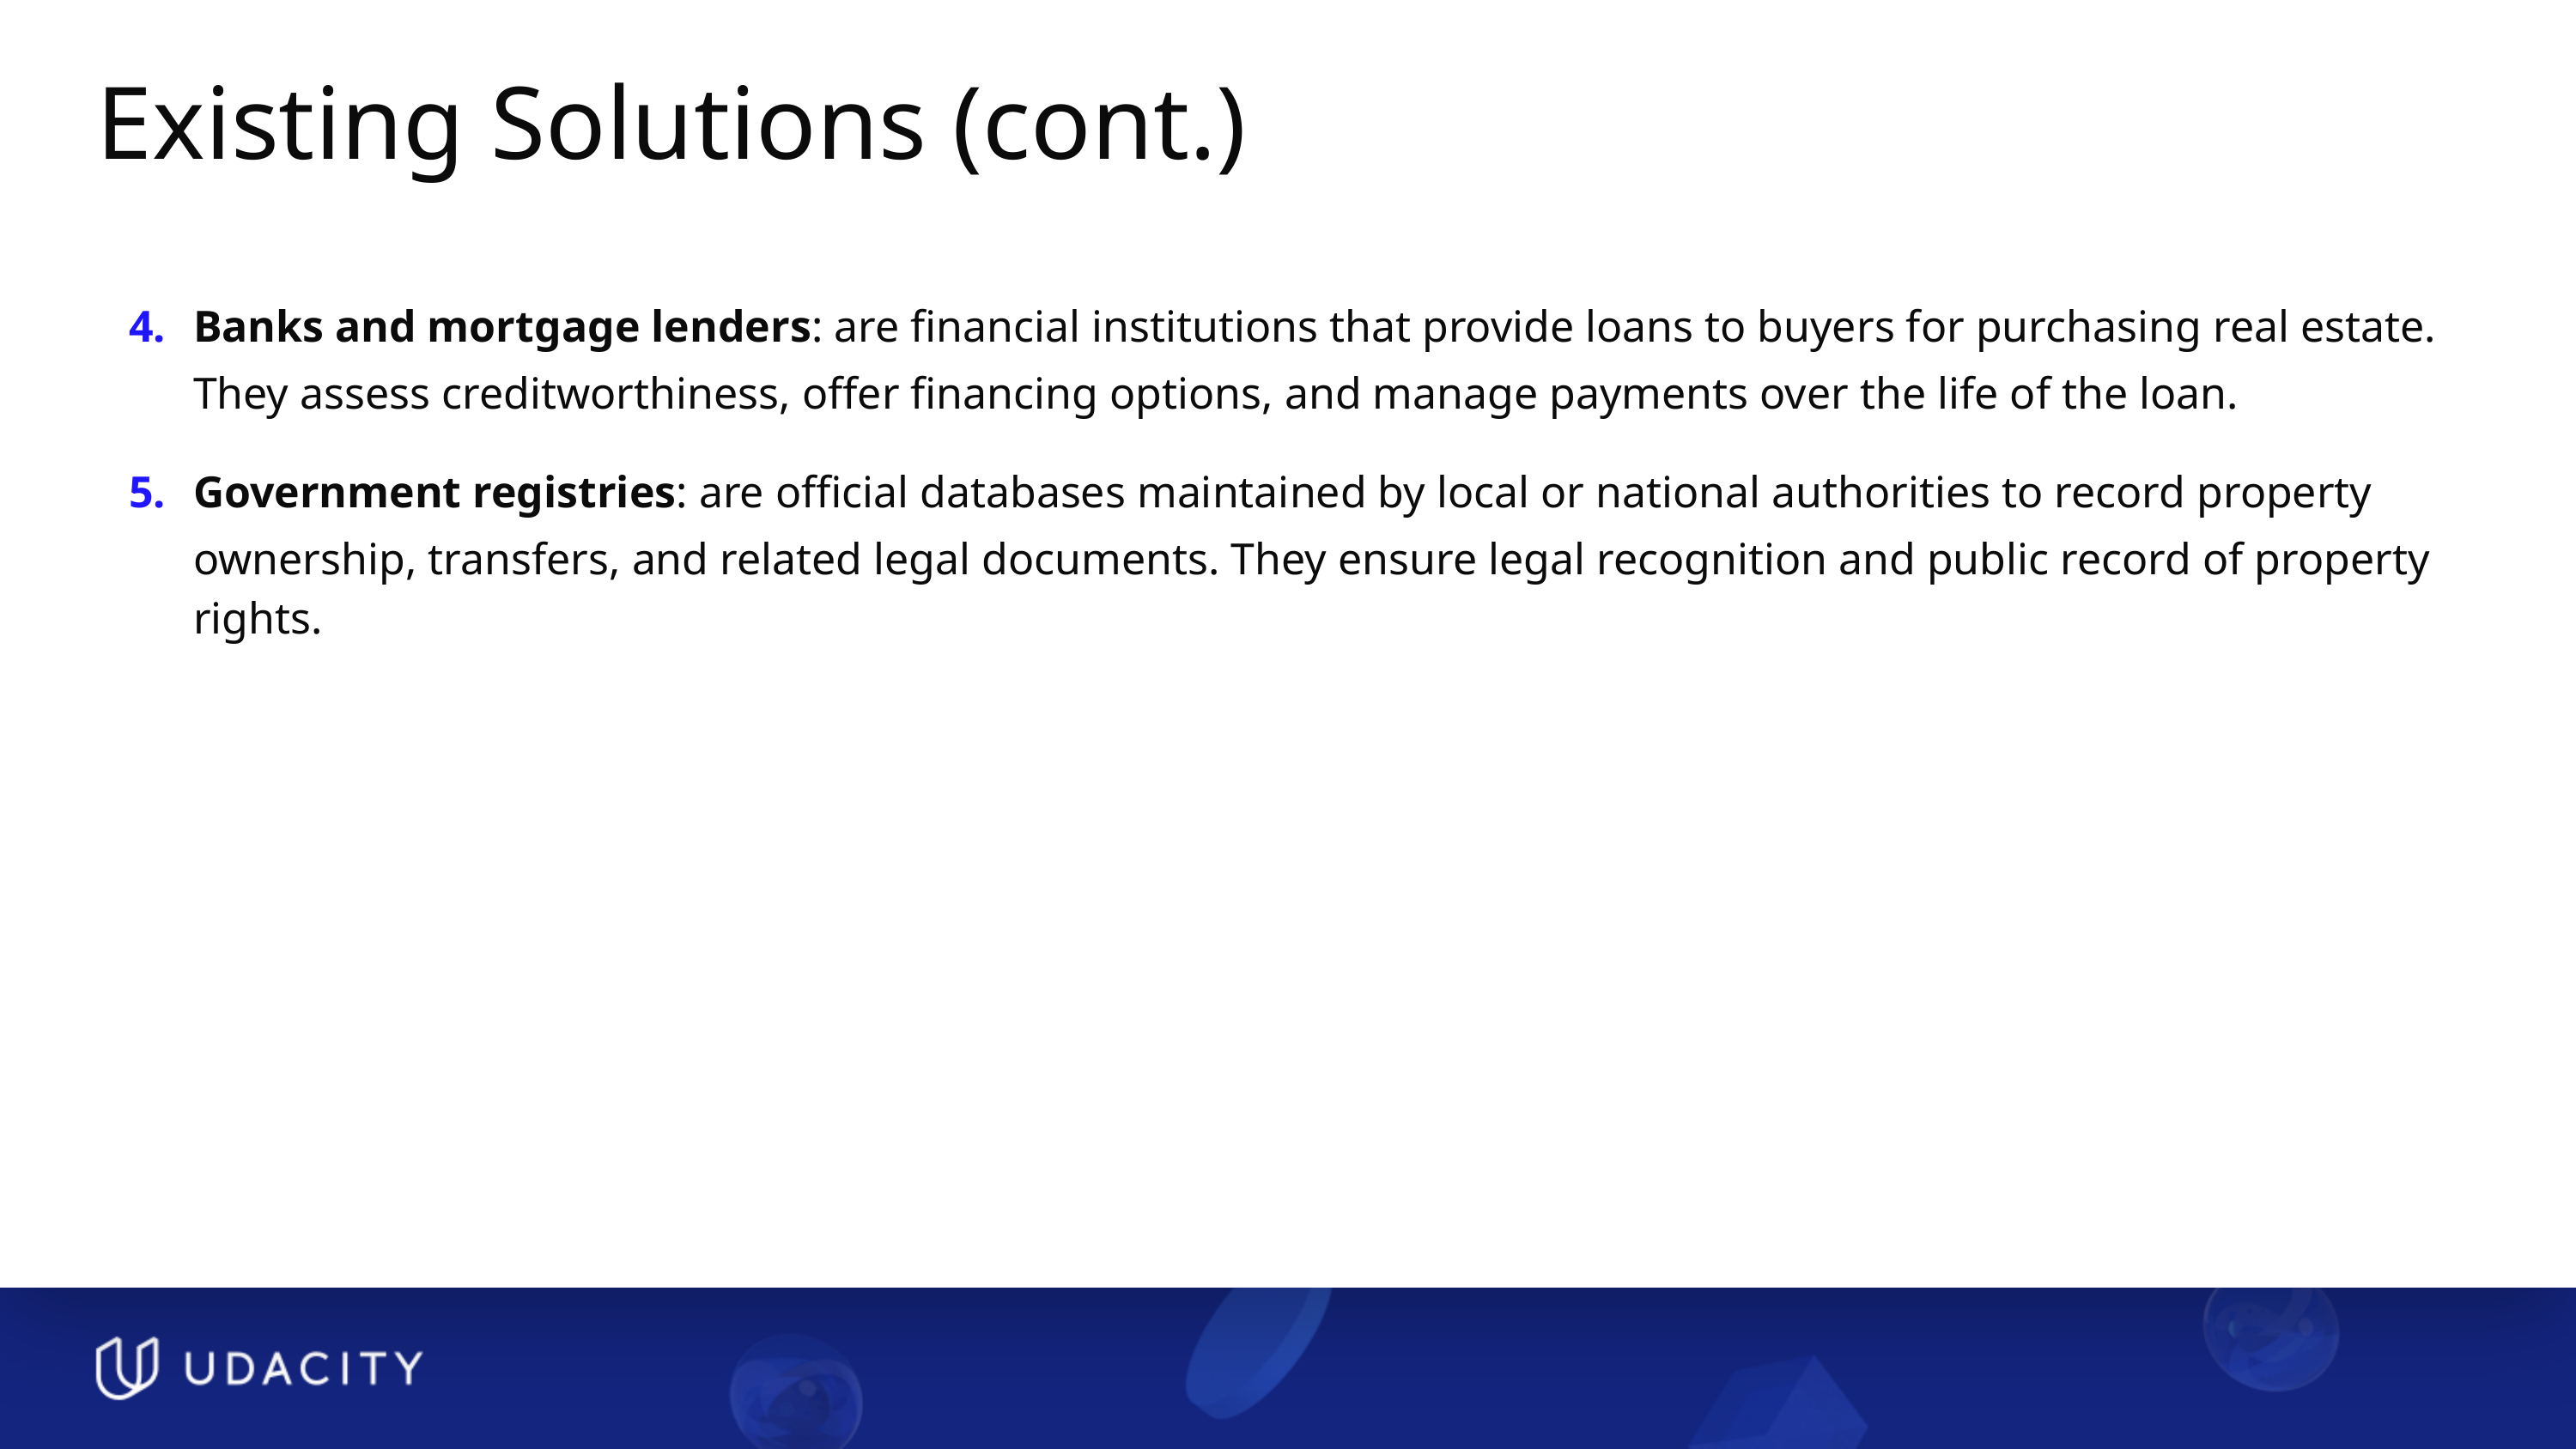

# Existing Solutions (cont.)
Banks and mortgage lenders: are financial institutions that provide loans to buyers for purchasing real estate. They assess creditworthiness, offer financing options, and manage payments over the life of the loan.
Government registries: are official databases maintained by local or national authorities to record property ownership, transfers, and related legal documents. They ensure legal recognition and public record of property rights.